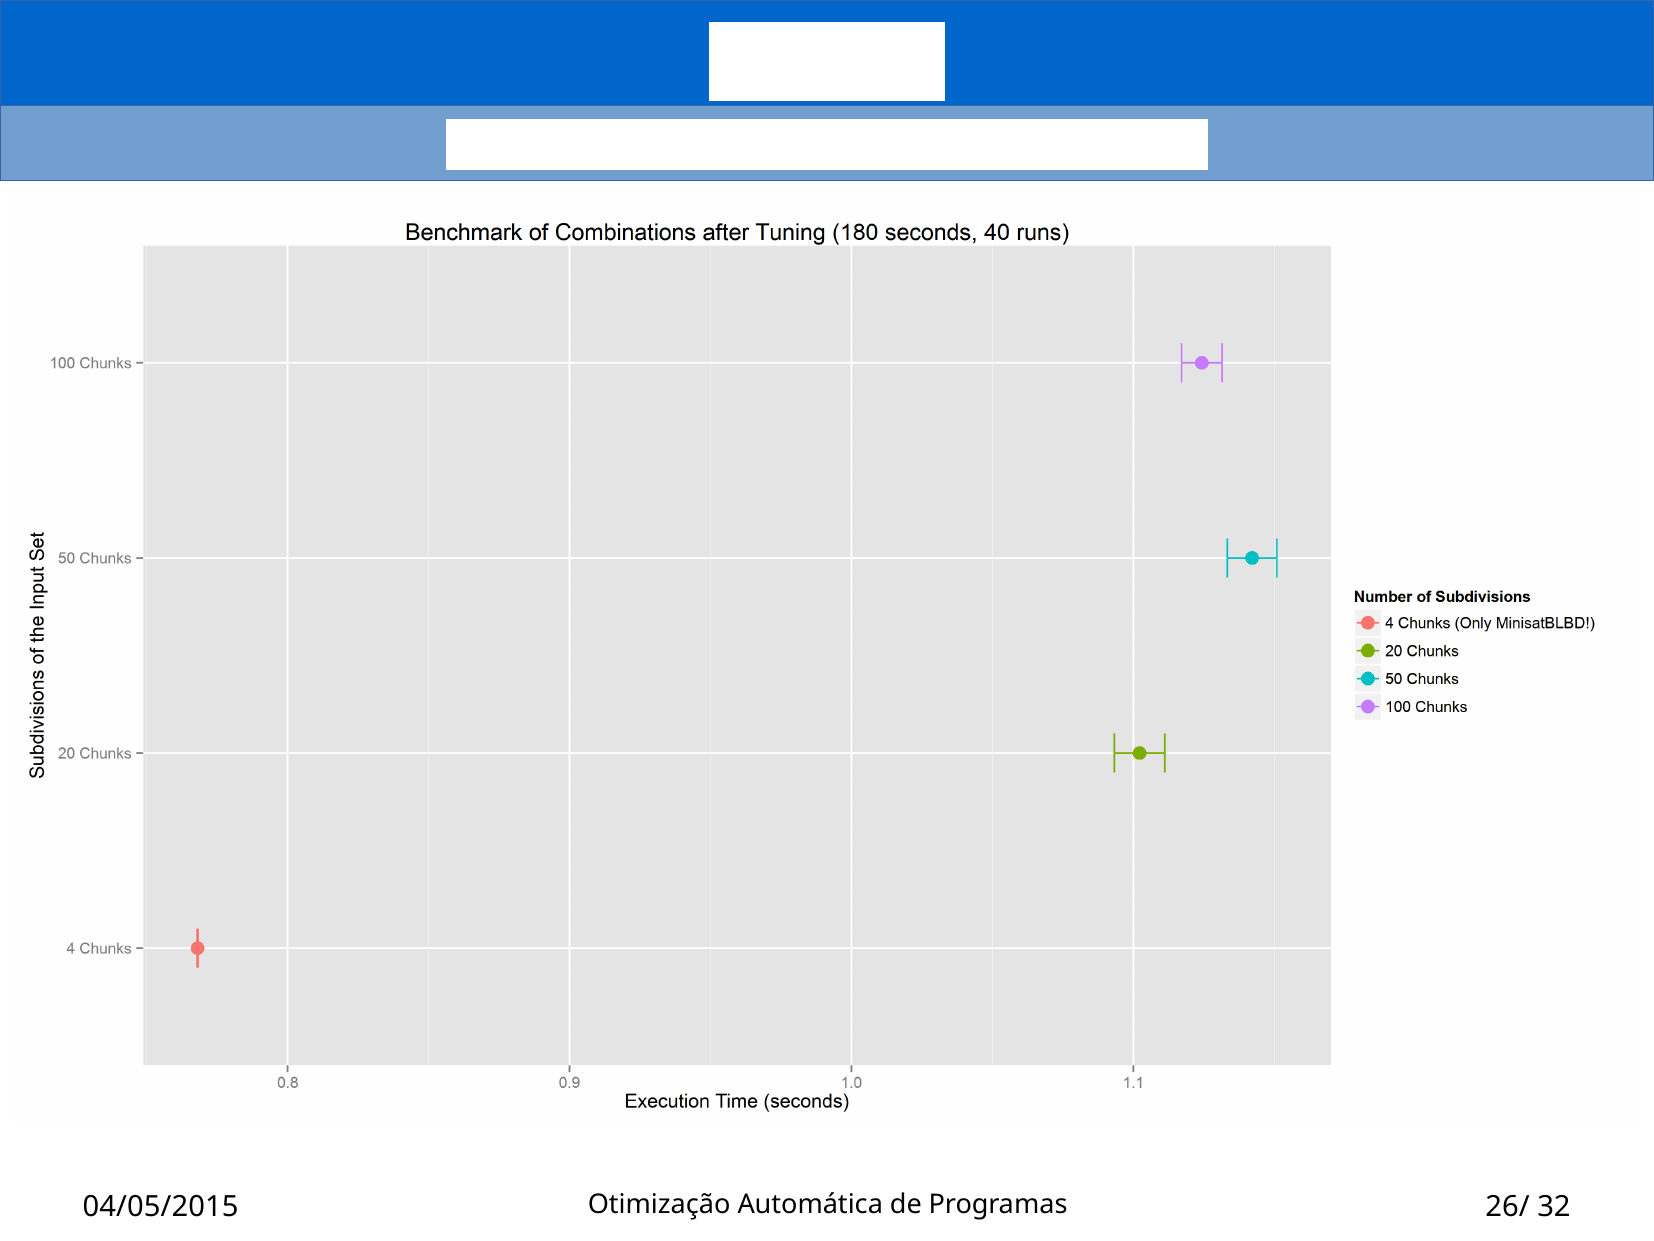

# Exemplo
Conjuntos de Instâncias de SAT: Resultados
26